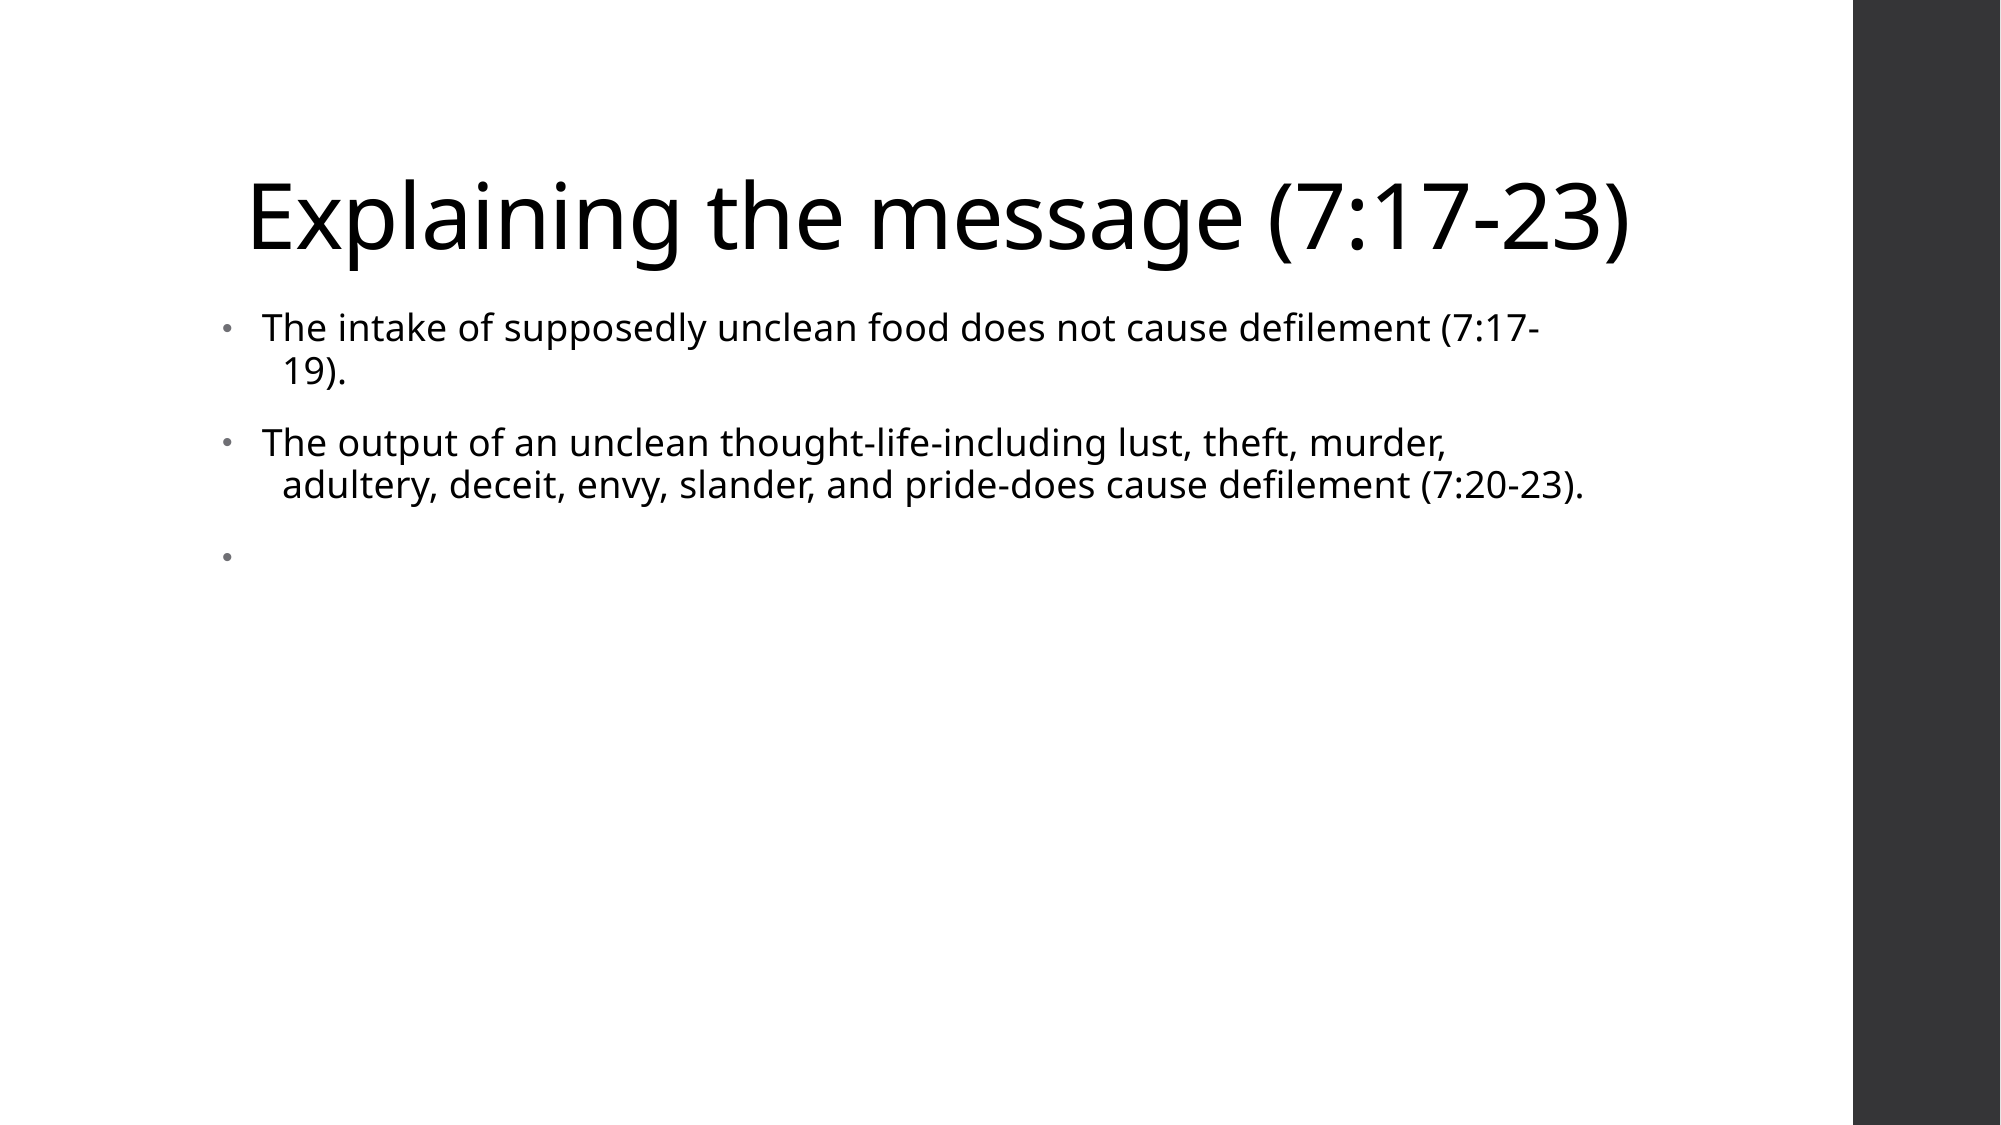

# Explaining the message (7:17-23)
 The intake of supposedly unclean food does not cause defilement (7:17-19).
 The output of an unclean thought-life-including lust, theft, murder, adultery, deceit, envy, slander, and pride-does cause defilement (7:20-23).